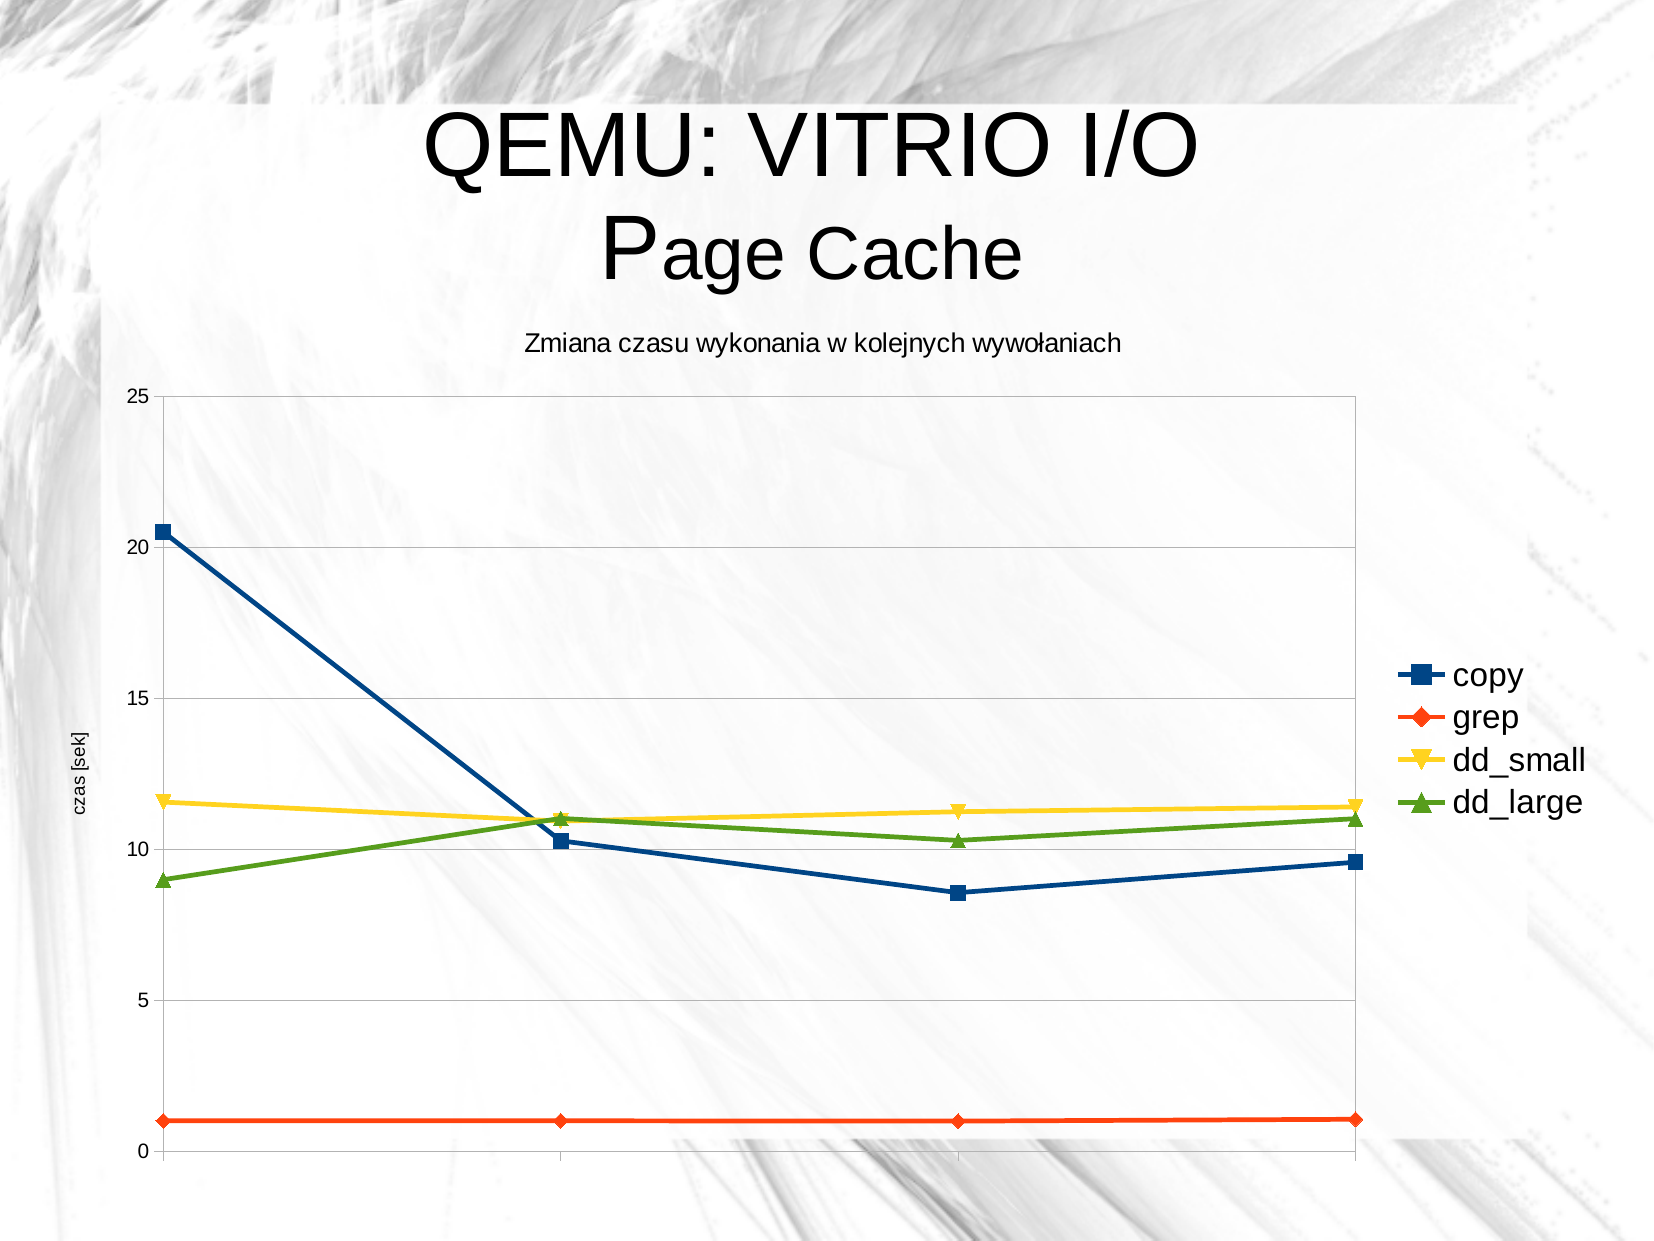

# QEMU: VITRIO I/O Page Cache
### Chart: Zmiana czasu wykonania w kolejnych wywołaniach
| Category | copy | grep | dd_small | dd_large |
|---|---|---|---|---|
| None | 20.51 | 1.02 | 11.57 | 9.0 |
| None | 10.29 | 1.02 | 10.94 | 11.03 |
| None | 8.57 | 1.01 | 11.25 | 10.3 |
| None | 9.58 | 1.07 | 11.41 | 11.02 |